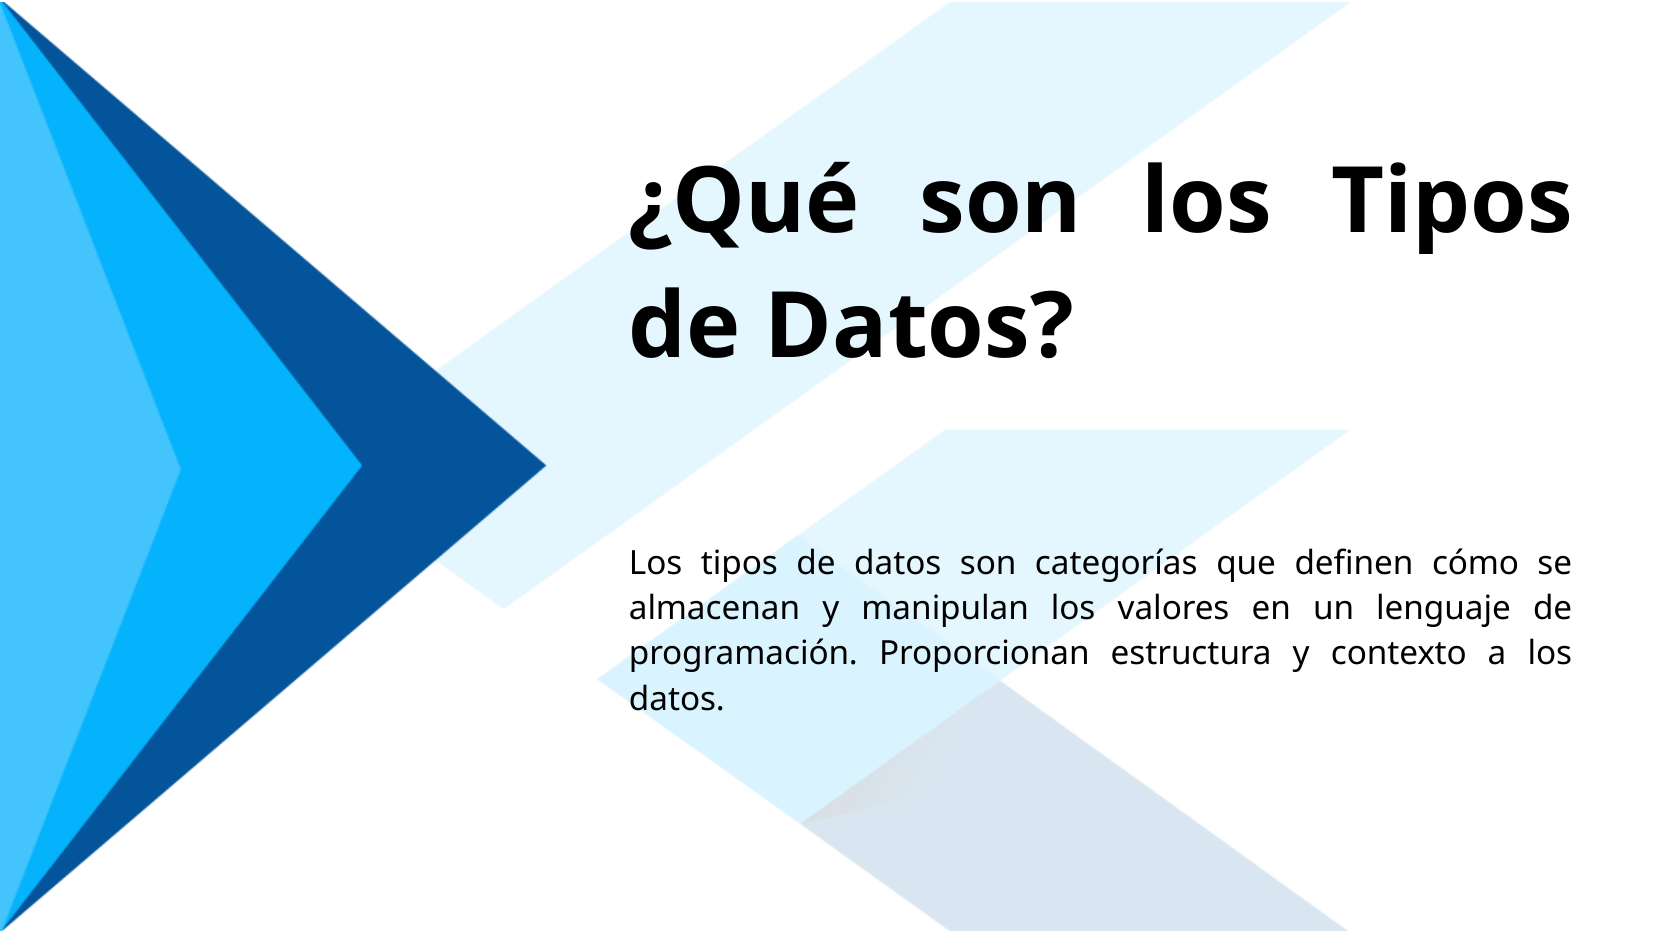

¿Qué son los Tipos de Datos?
Los tipos de datos son categorías que definen cómo se almacenan y manipulan los valores en un lenguaje de programación. Proporcionan estructura y contexto a los datos.